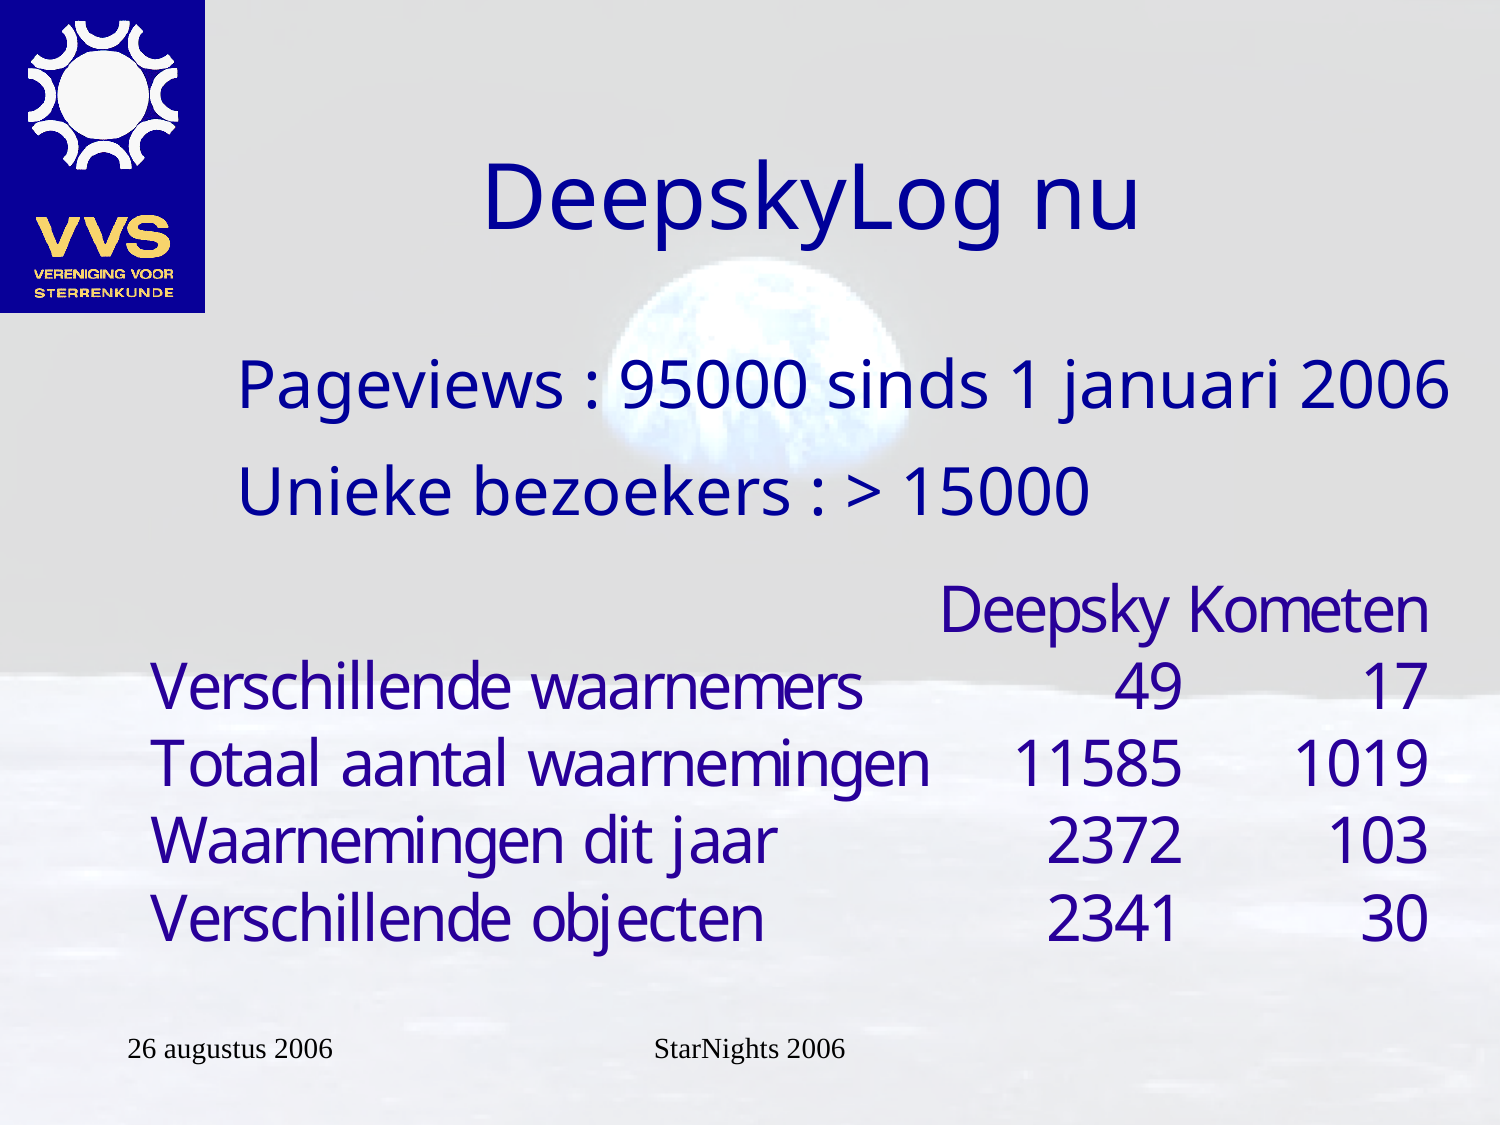

# DeepskyLog nu
Pageviews : 95000 sinds 1 januari 2006
Unieke bezoekers : > 15000
26 augustus 2006
StarNights 2006